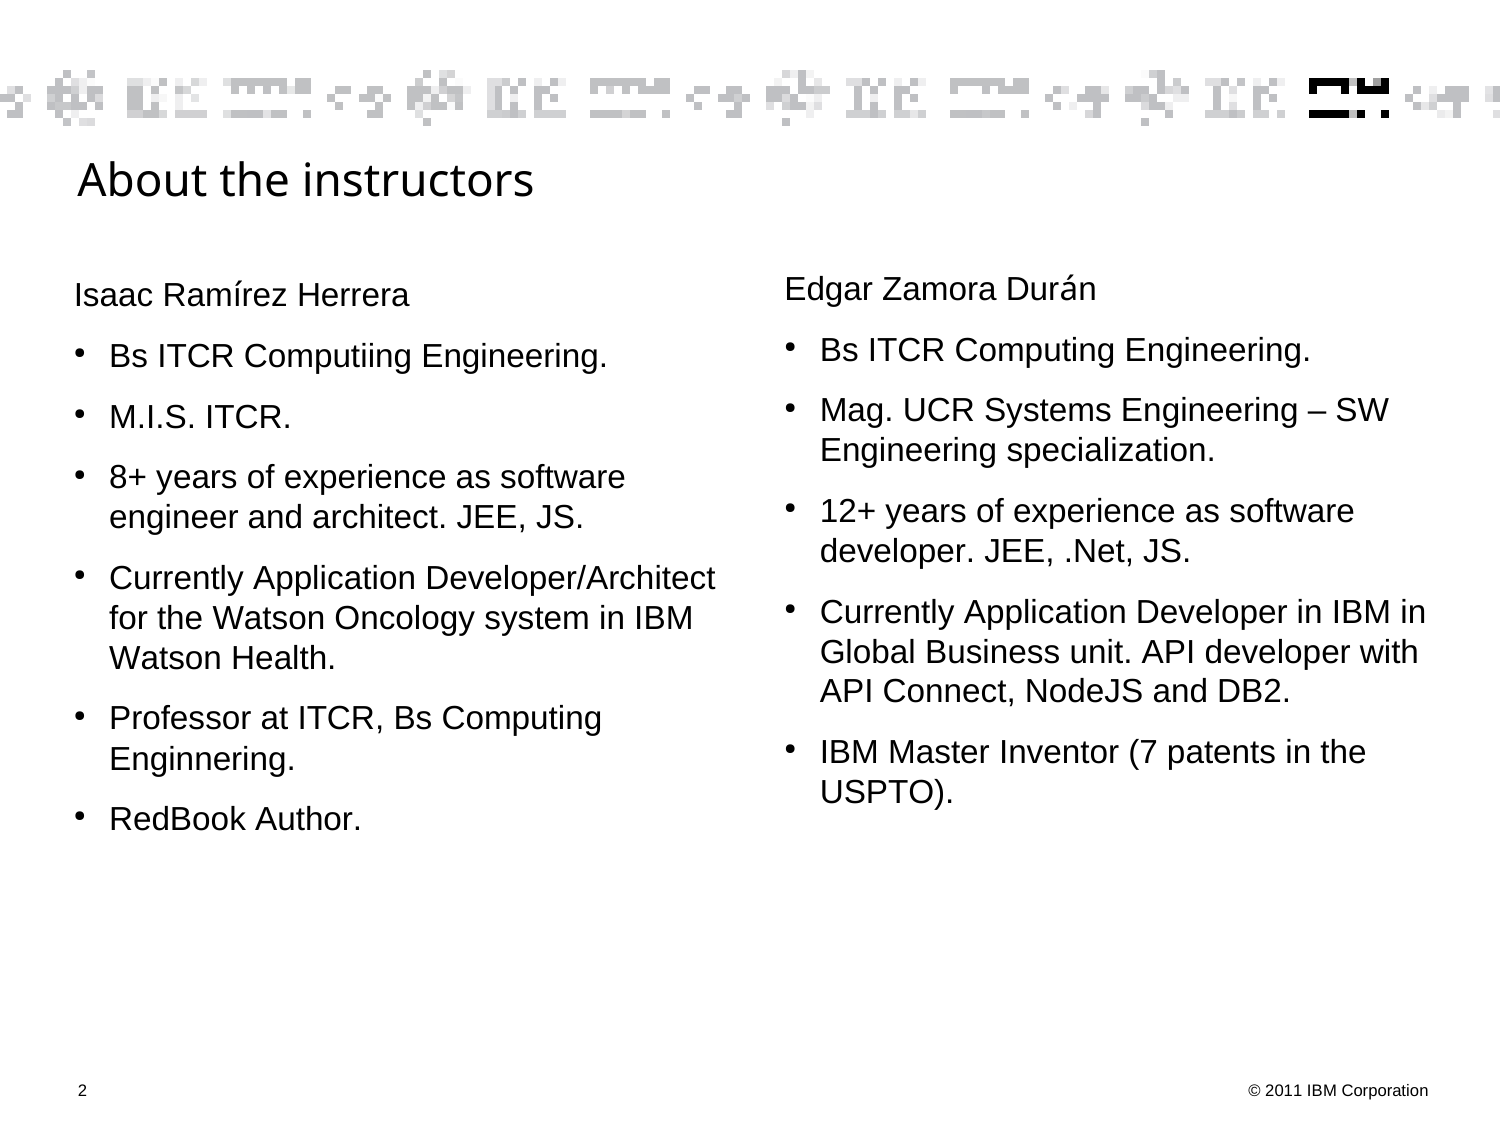

# About the instructors
Edgar Zamora Durán
Bs ITCR Computing Engineering.
Mag. UCR Systems Engineering – SW Engineering specialization.
12+ years of experience as software developer. JEE, .Net, JS.
Currently Application Developer in IBM in Global Business unit. API developer with API Connect, NodeJS and DB2.
IBM Master Inventor (7 patents in the USPTO).
Isaac Ramírez Herrera
Bs ITCR Computiing Engineering.
M.I.S. ITCR.
8+ years of experience as software engineer and architect. JEE, JS.
Currently Application Developer/Architect for the Watson Oncology system in IBM Watson Health.
Professor at ITCR, Bs Computing Enginnering.
RedBook Author.
2